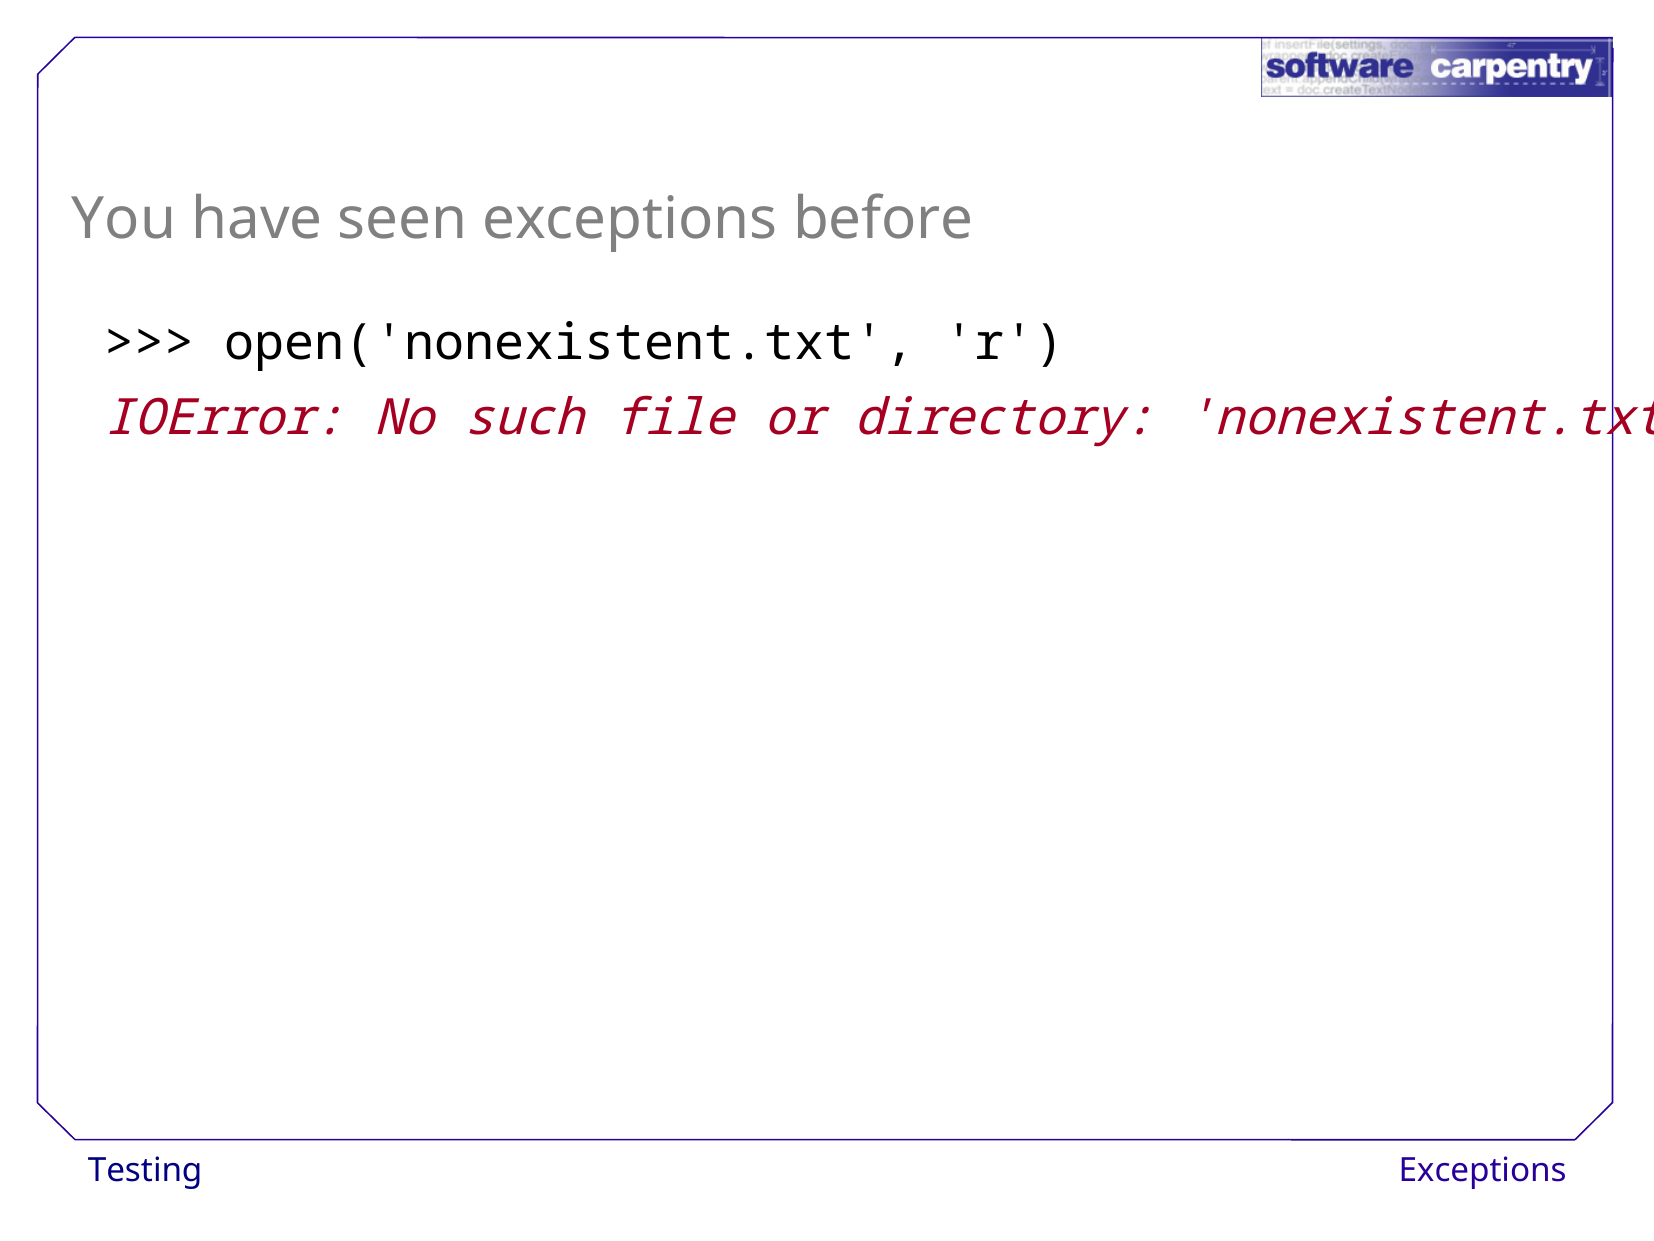

You have seen exceptions before
>>> open('nonexistent.txt', 'r')
IOError: No such file or directory: 'nonexistent.txt'